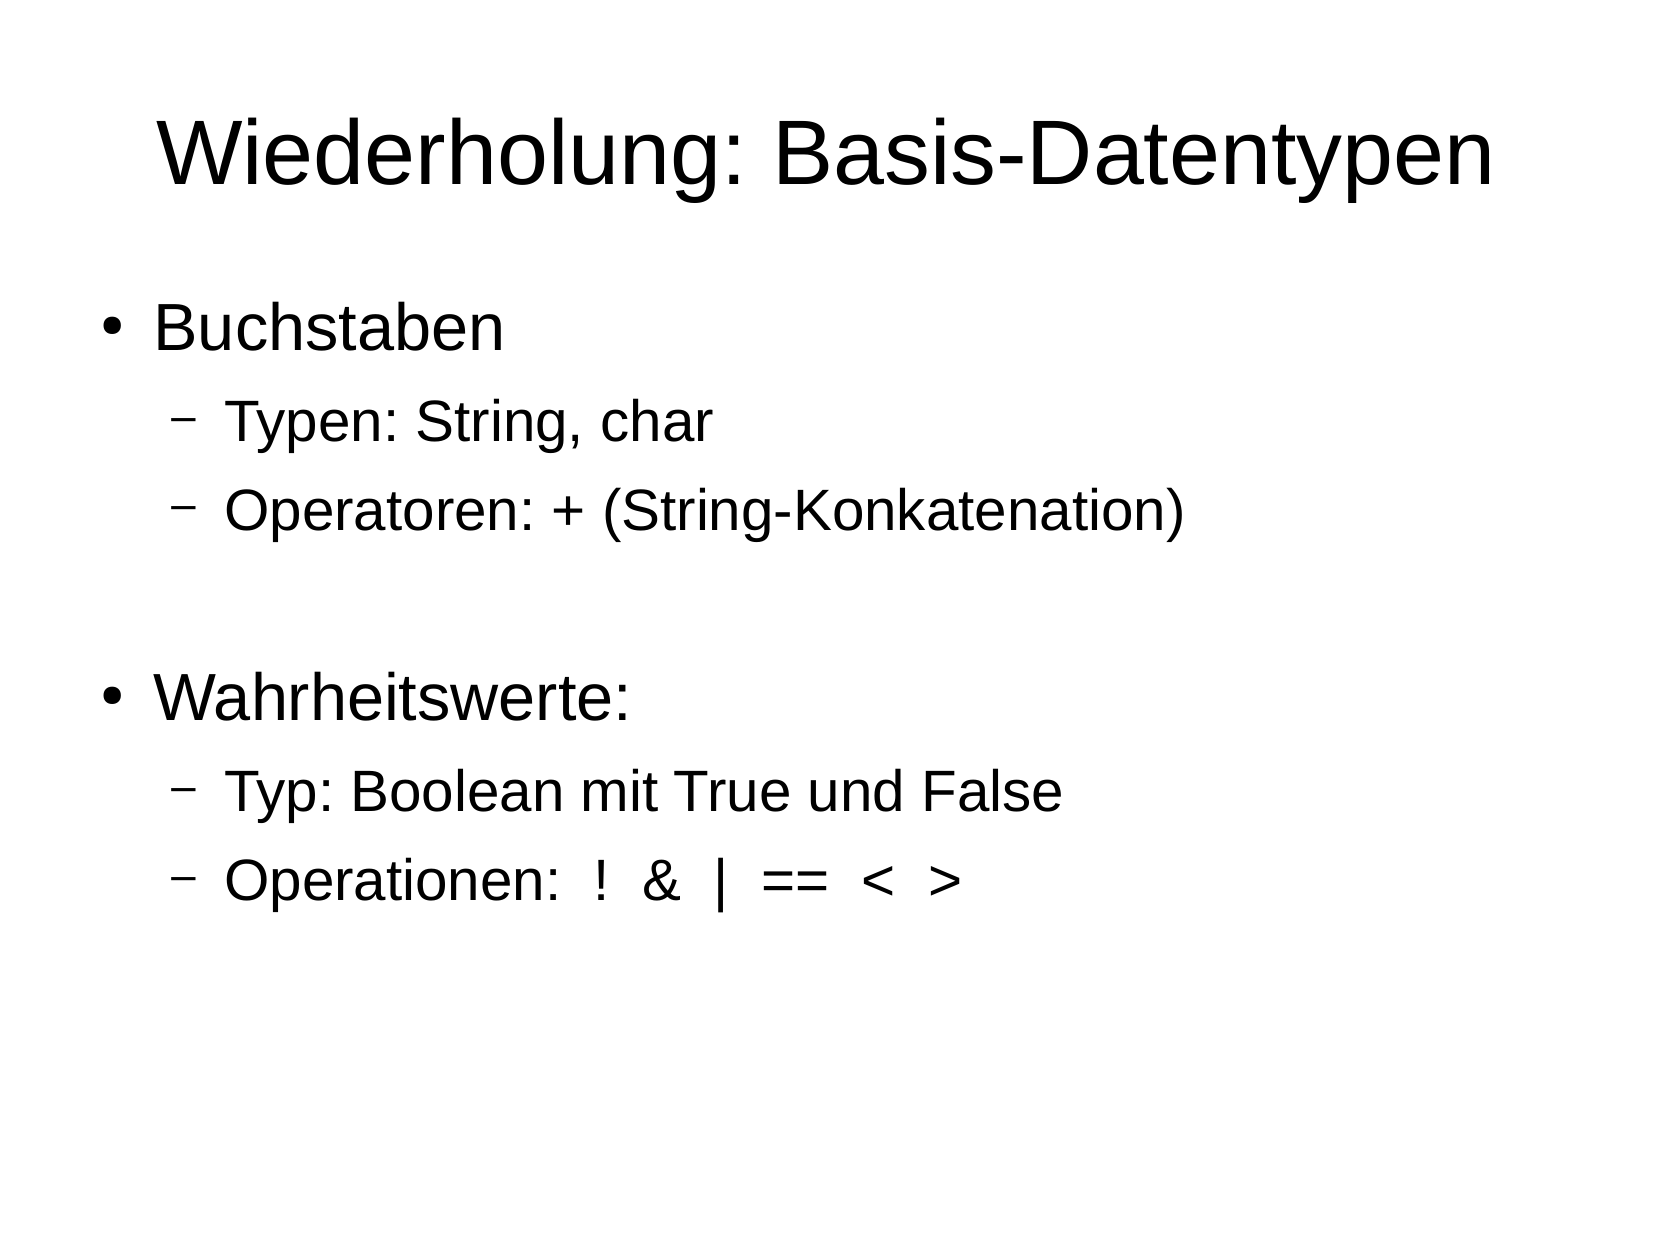

# Wiederholung: Basis-Datentypen
Buchstaben
Typen: String, char
Operatoren: + (String-Konkatenation)
Wahrheitswerte:
Typ: Boolean mit True und False
Operationen: ! & | == < >